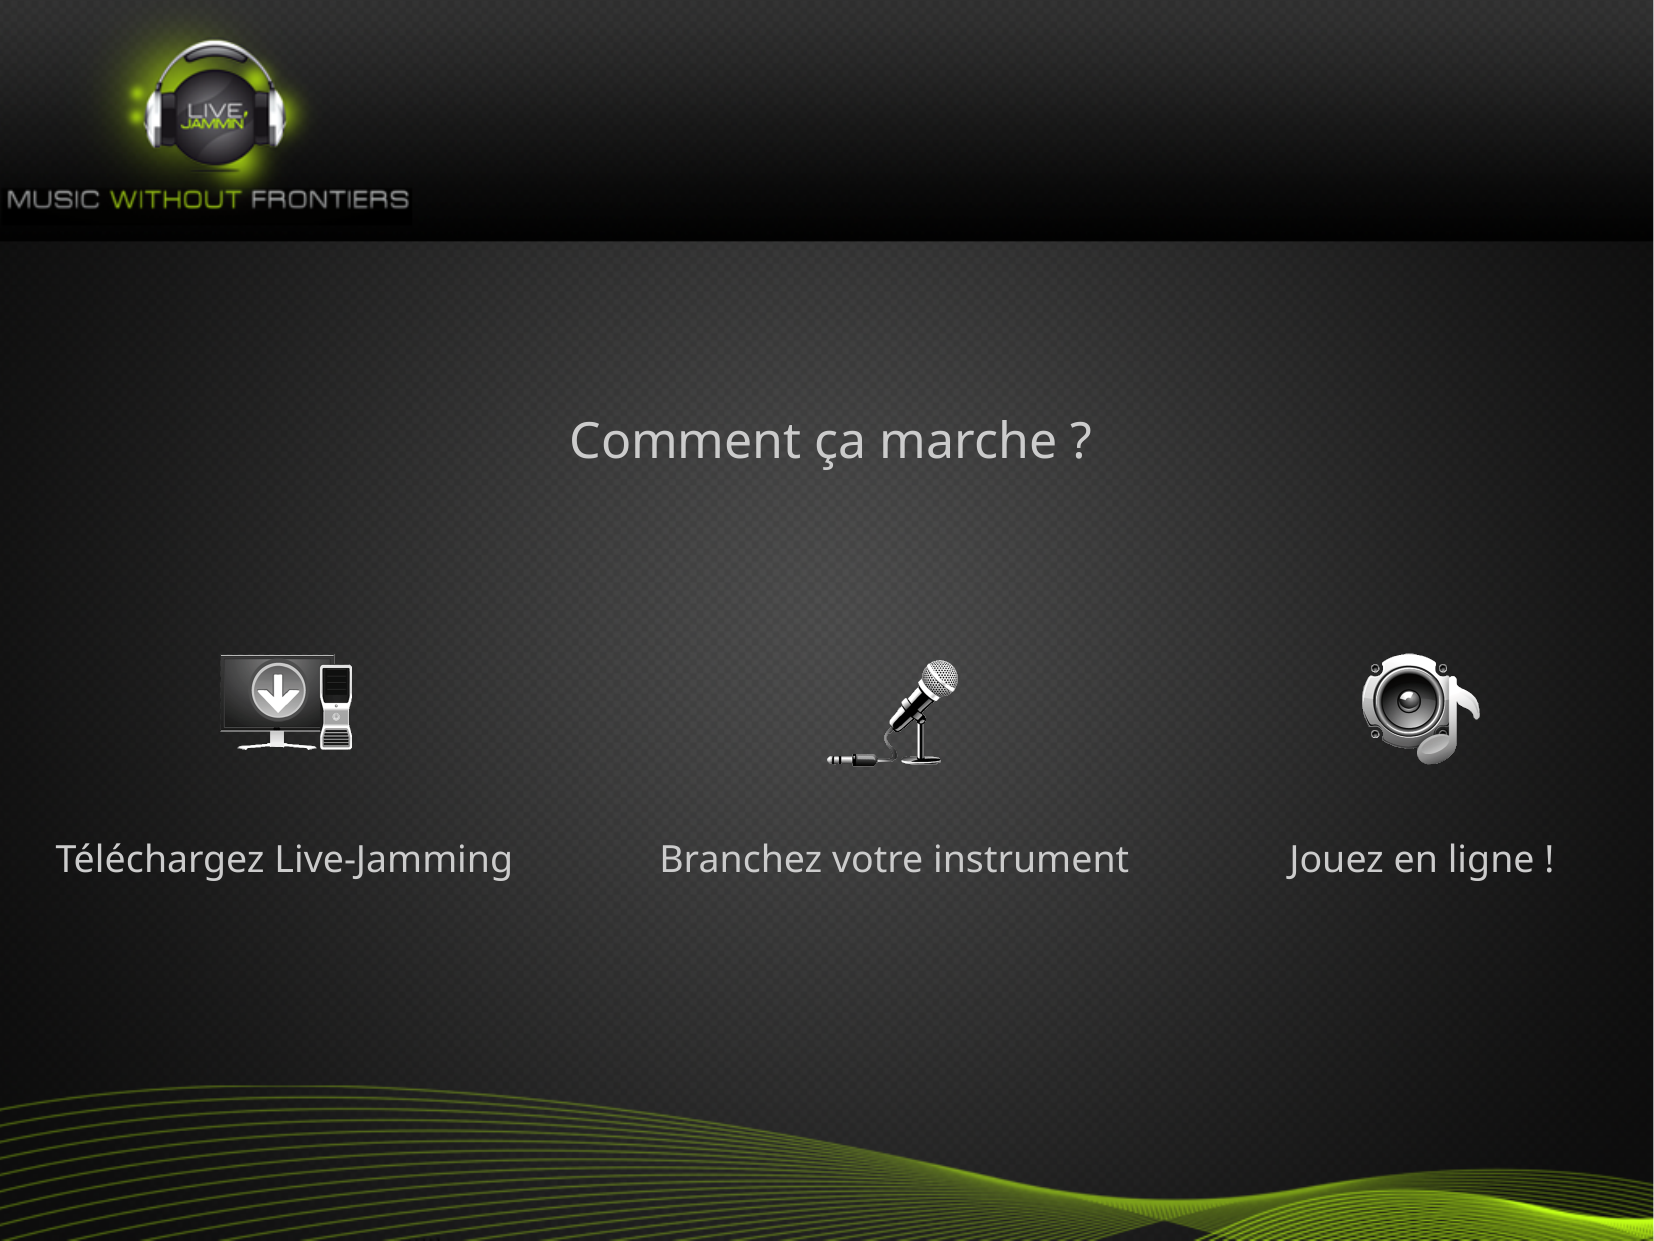

Comment ça marche ?
Téléchargez Live-Jamming
Branchez votre instrument
Jouez en ligne !